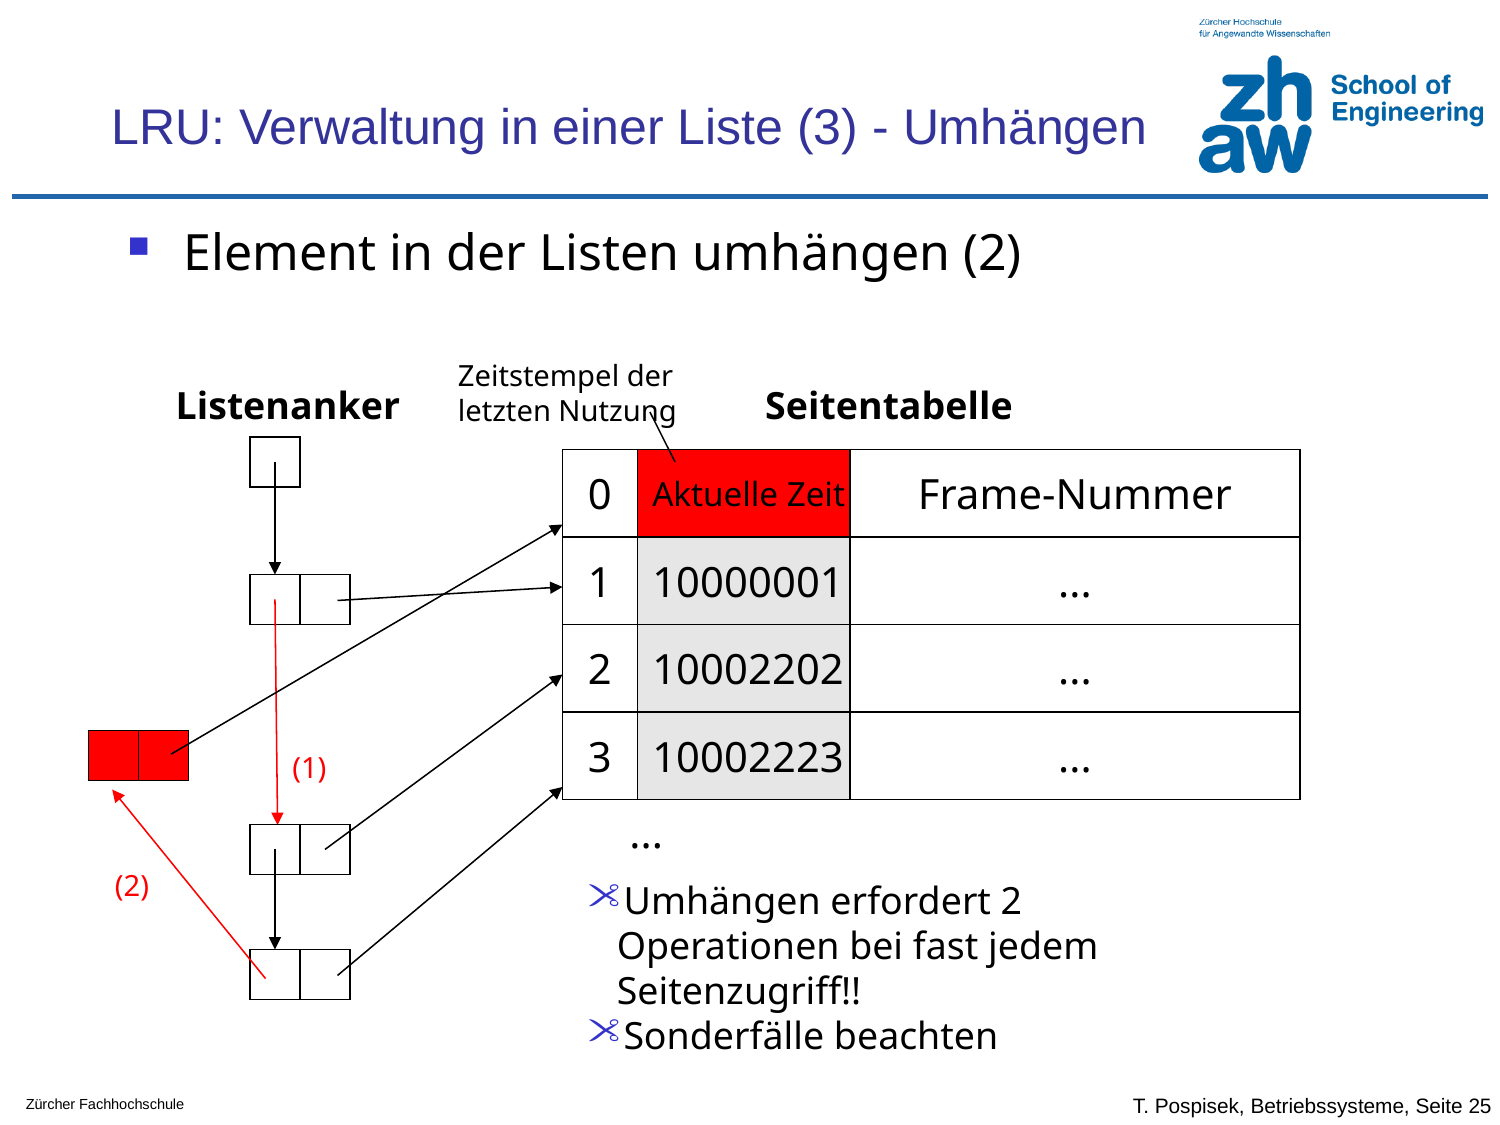

# LRU: Verwaltung in einer Liste (3) - Umhängen
Element in der Listen umhängen (2)
Zeitstempel der
letzten Nutzung
Listenanker
Seitentabelle
0
Aktuelle Zeit
Frame-Nummer
1
10000001
...
2
10002202
...
3
10002223
...
(1)
...
(2)
Umhängen erfordert 2 Operationen bei fast jedem Seitenzugriff!!
Sonderfälle beachten